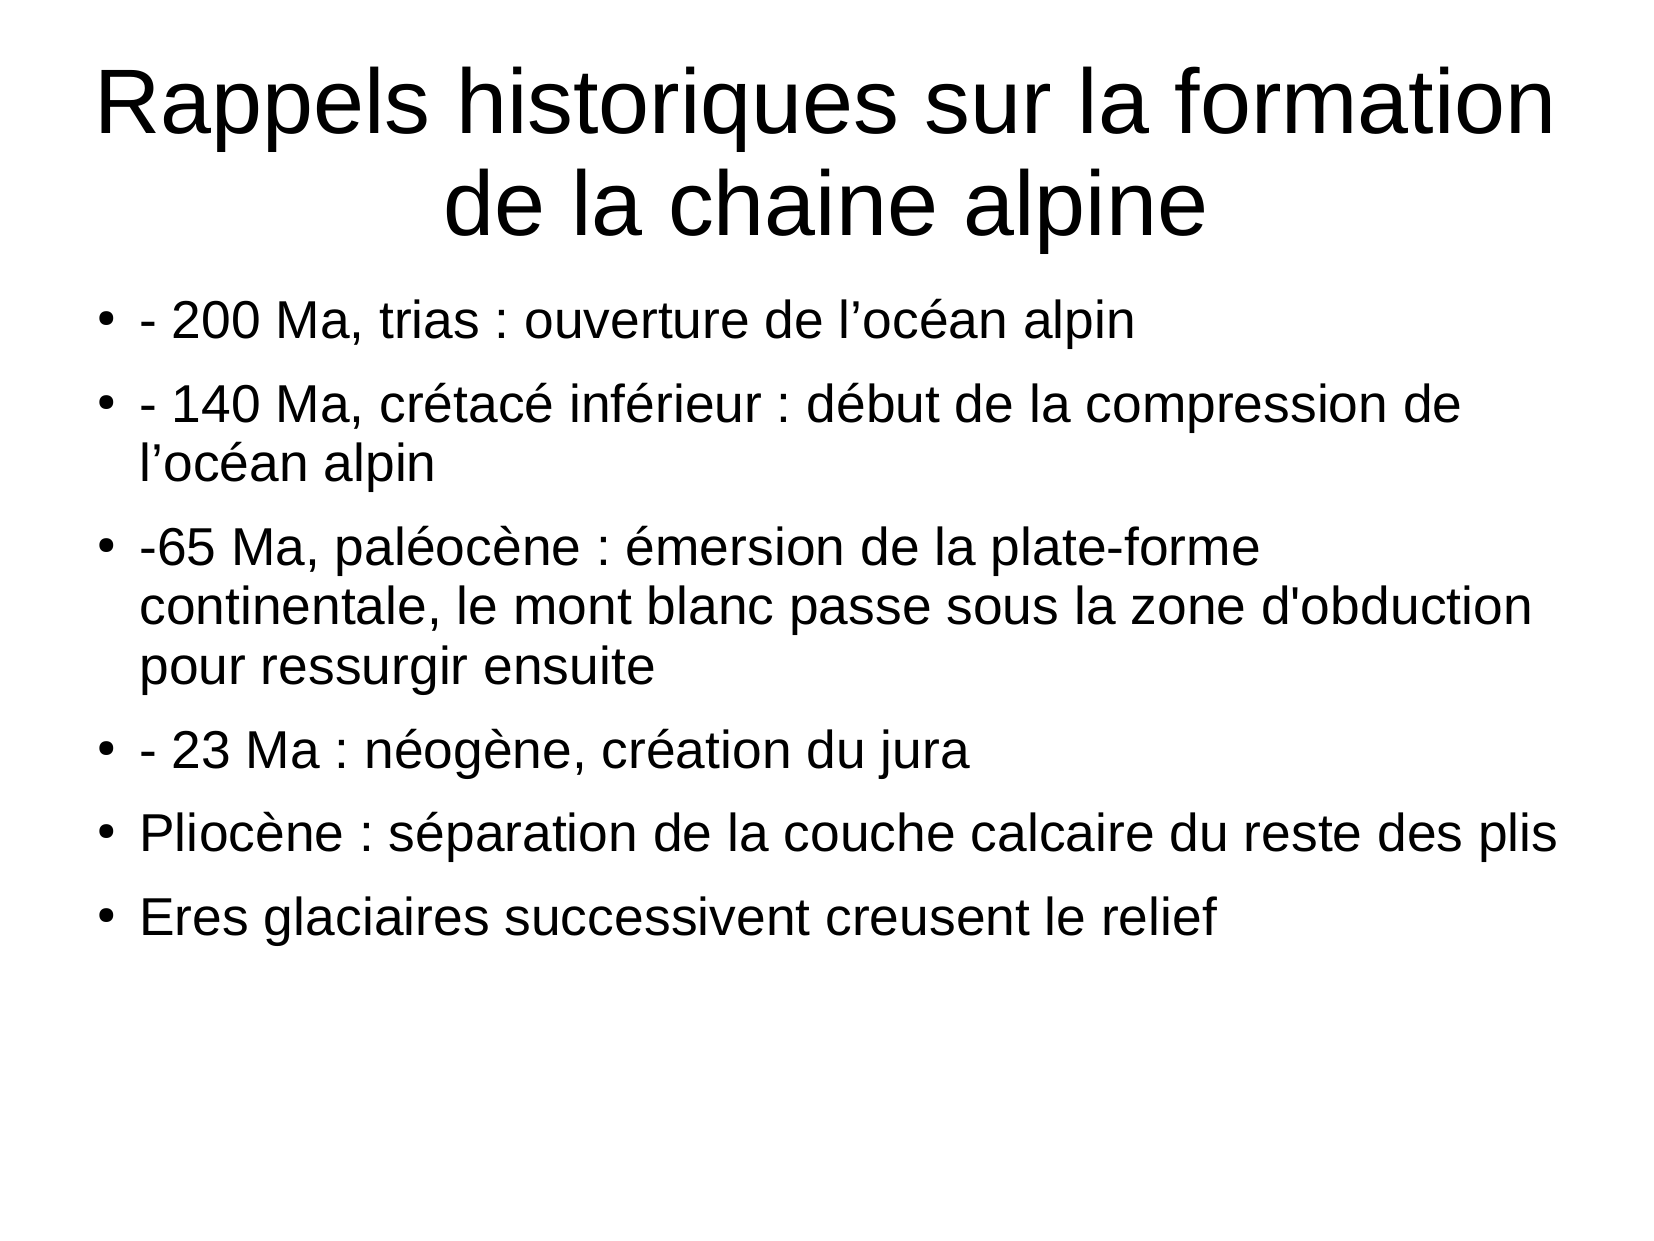

# Rappels historiques sur la formation de la chaine alpine
- 200 Ma, trias : ouverture de l’océan alpin
- 140 Ma, crétacé inférieur : début de la compression de l’océan alpin
-65 Ma, paléocène : émersion de la plate-forme continentale, le mont blanc passe sous la zone d'obduction pour ressurgir ensuite
- 23 Ma : néogène, création du jura
Pliocène : séparation de la couche calcaire du reste des plis
Eres glaciaires successivent creusent le relief